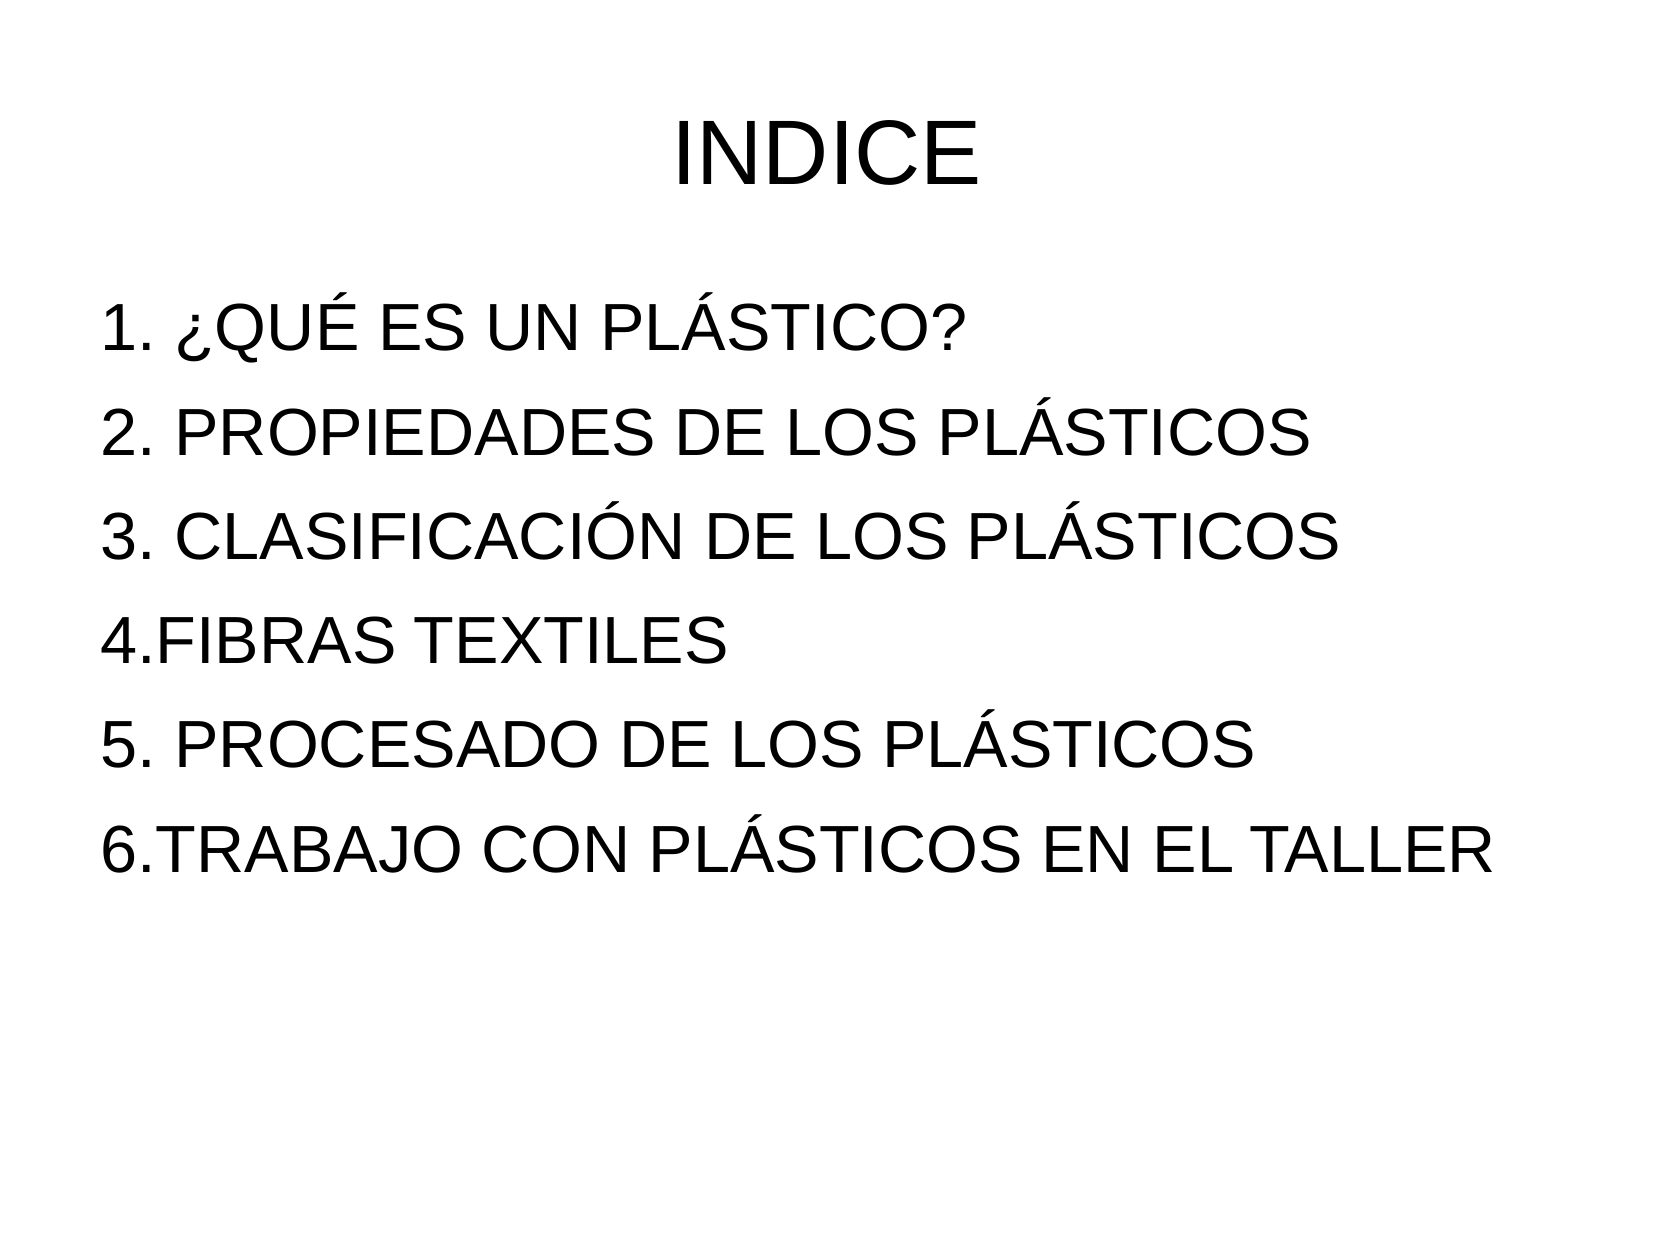

# INDICE
 ¿QUÉ ES UN PLÁSTICO?
 PROPIEDADES DE LOS PLÁSTICOS
 CLASIFICACIÓN DE LOS PLÁSTICOS
FIBRAS TEXTILES
 PROCESADO DE LOS PLÁSTICOS
TRABAJO CON PLÁSTICOS EN EL TALLER